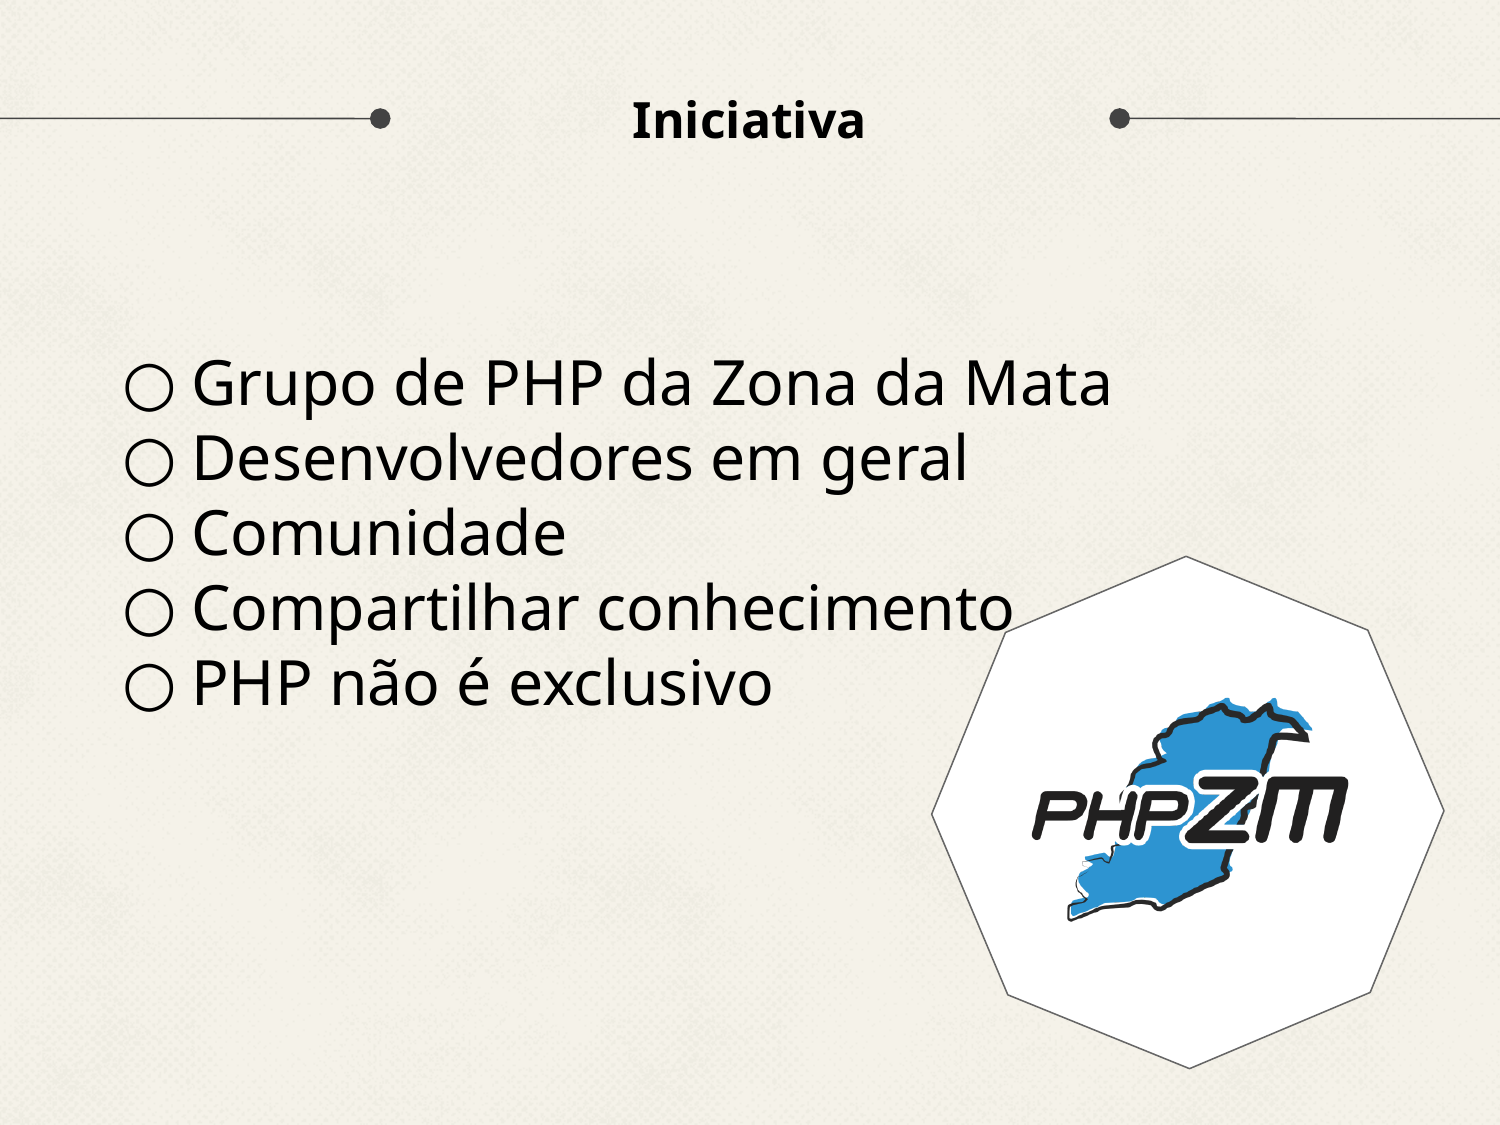

# Iniciativa
Grupo de PHP da Zona da Mata
Desenvolvedores em geral
Comunidade
Compartilhar conhecimento
PHP não é exclusivo